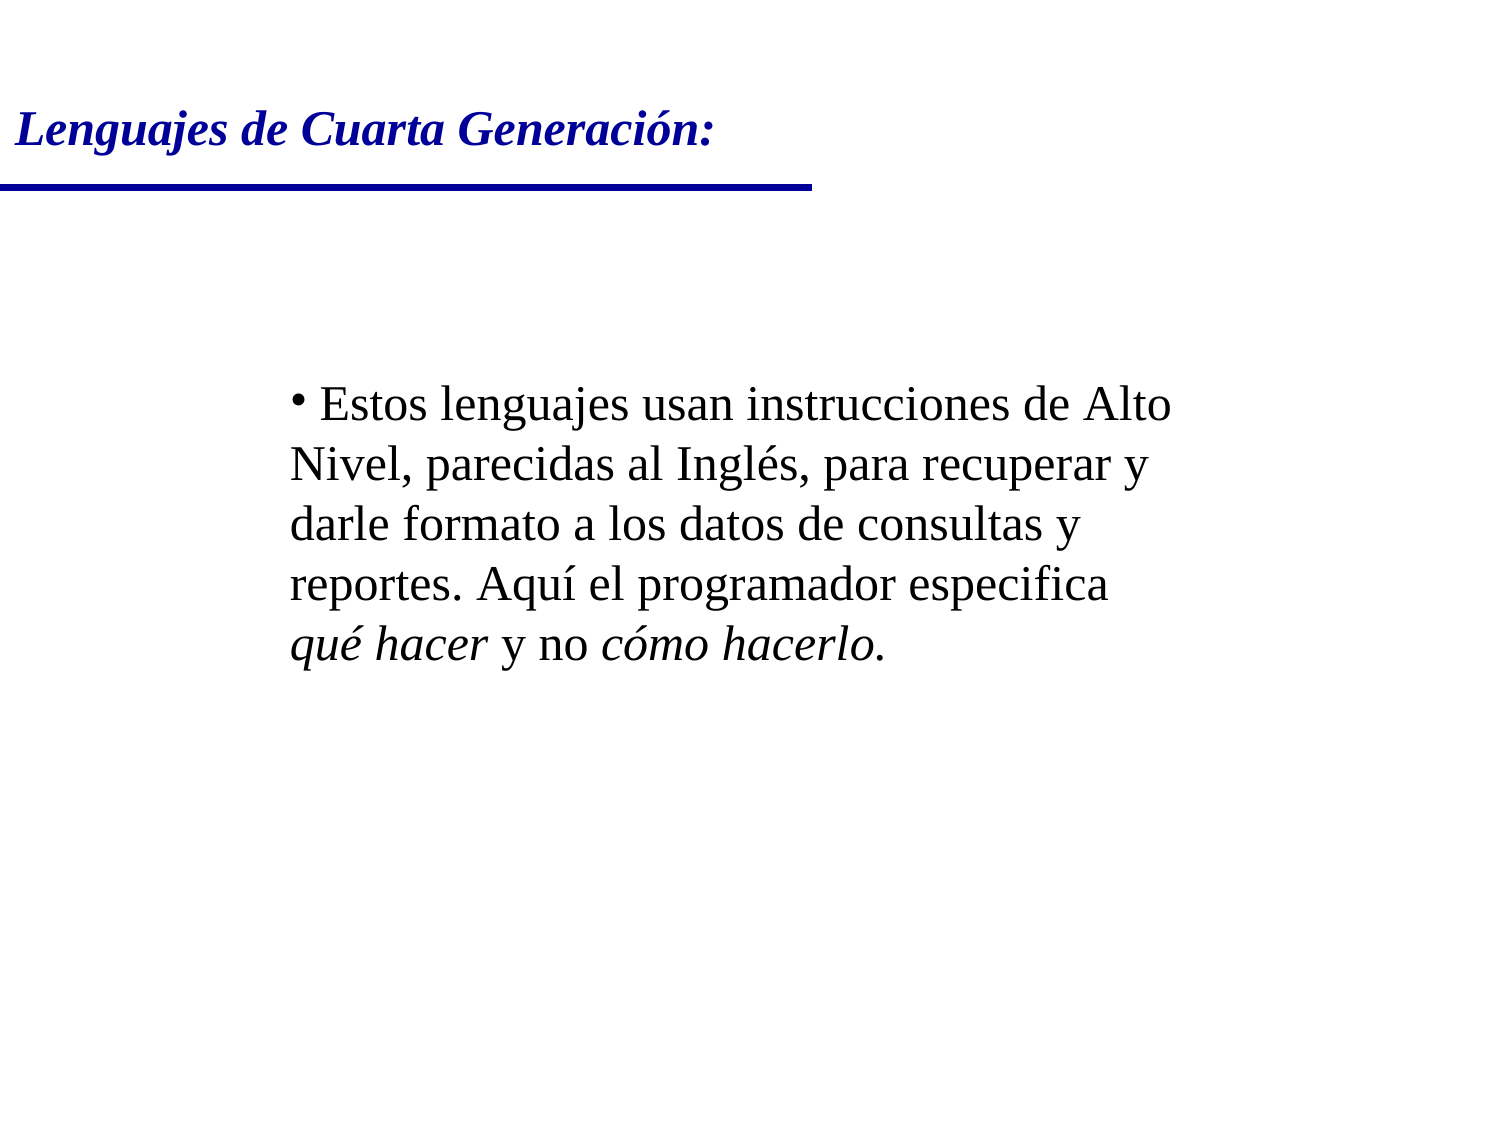

Lenguajes de Cuarta Generación:
 Estos lenguajes usan instrucciones de Alto Nivel, parecidas al Inglés, para recuperar y darle formato a los datos de consultas y reportes. Aquí el programador especifica qué hacer y no cómo hacerlo.